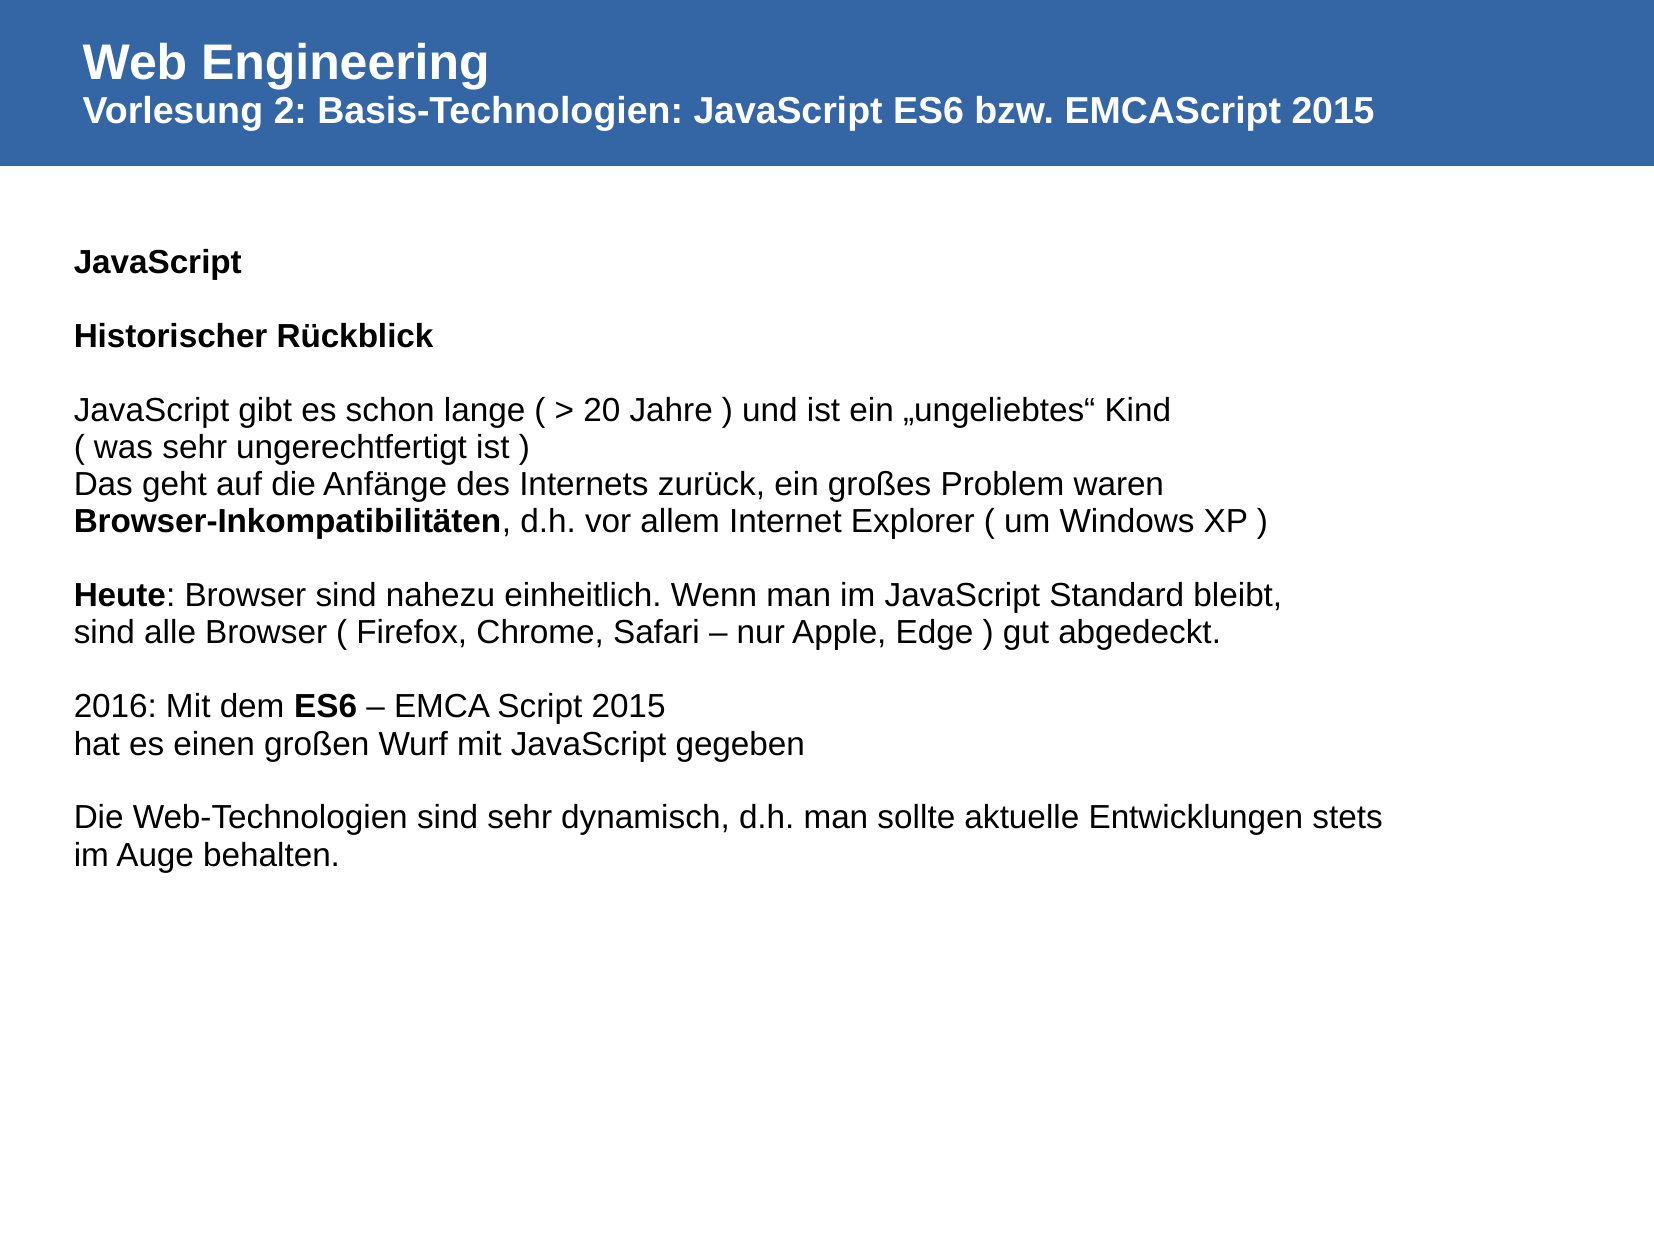

# Web Engineering Vorlesung 2: Basis-Technologien: JavaScript ES6 bzw. EMCAScript 2015
JavaScript
Historischer Rückblick
JavaScript gibt es schon lange ( > 20 Jahre ) und ist ein „ungeliebtes“ Kind
( was sehr ungerechtfertigt ist )
Das geht auf die Anfänge des Internets zurück, ein großes Problem waren
Browser-Inkompatibilitäten, d.h. vor allem Internet Explorer ( um Windows XP )
Heute: Browser sind nahezu einheitlich. Wenn man im JavaScript Standard bleibt,
sind alle Browser ( Firefox, Chrome, Safari – nur Apple, Edge ) gut abgedeckt.
2016: Mit dem ES6 – EMCA Script 2015
hat es einen großen Wurf mit JavaScript gegeben
Die Web-Technologien sind sehr dynamisch, d.h. man sollte aktuelle Entwicklungen stets
im Auge behalten.